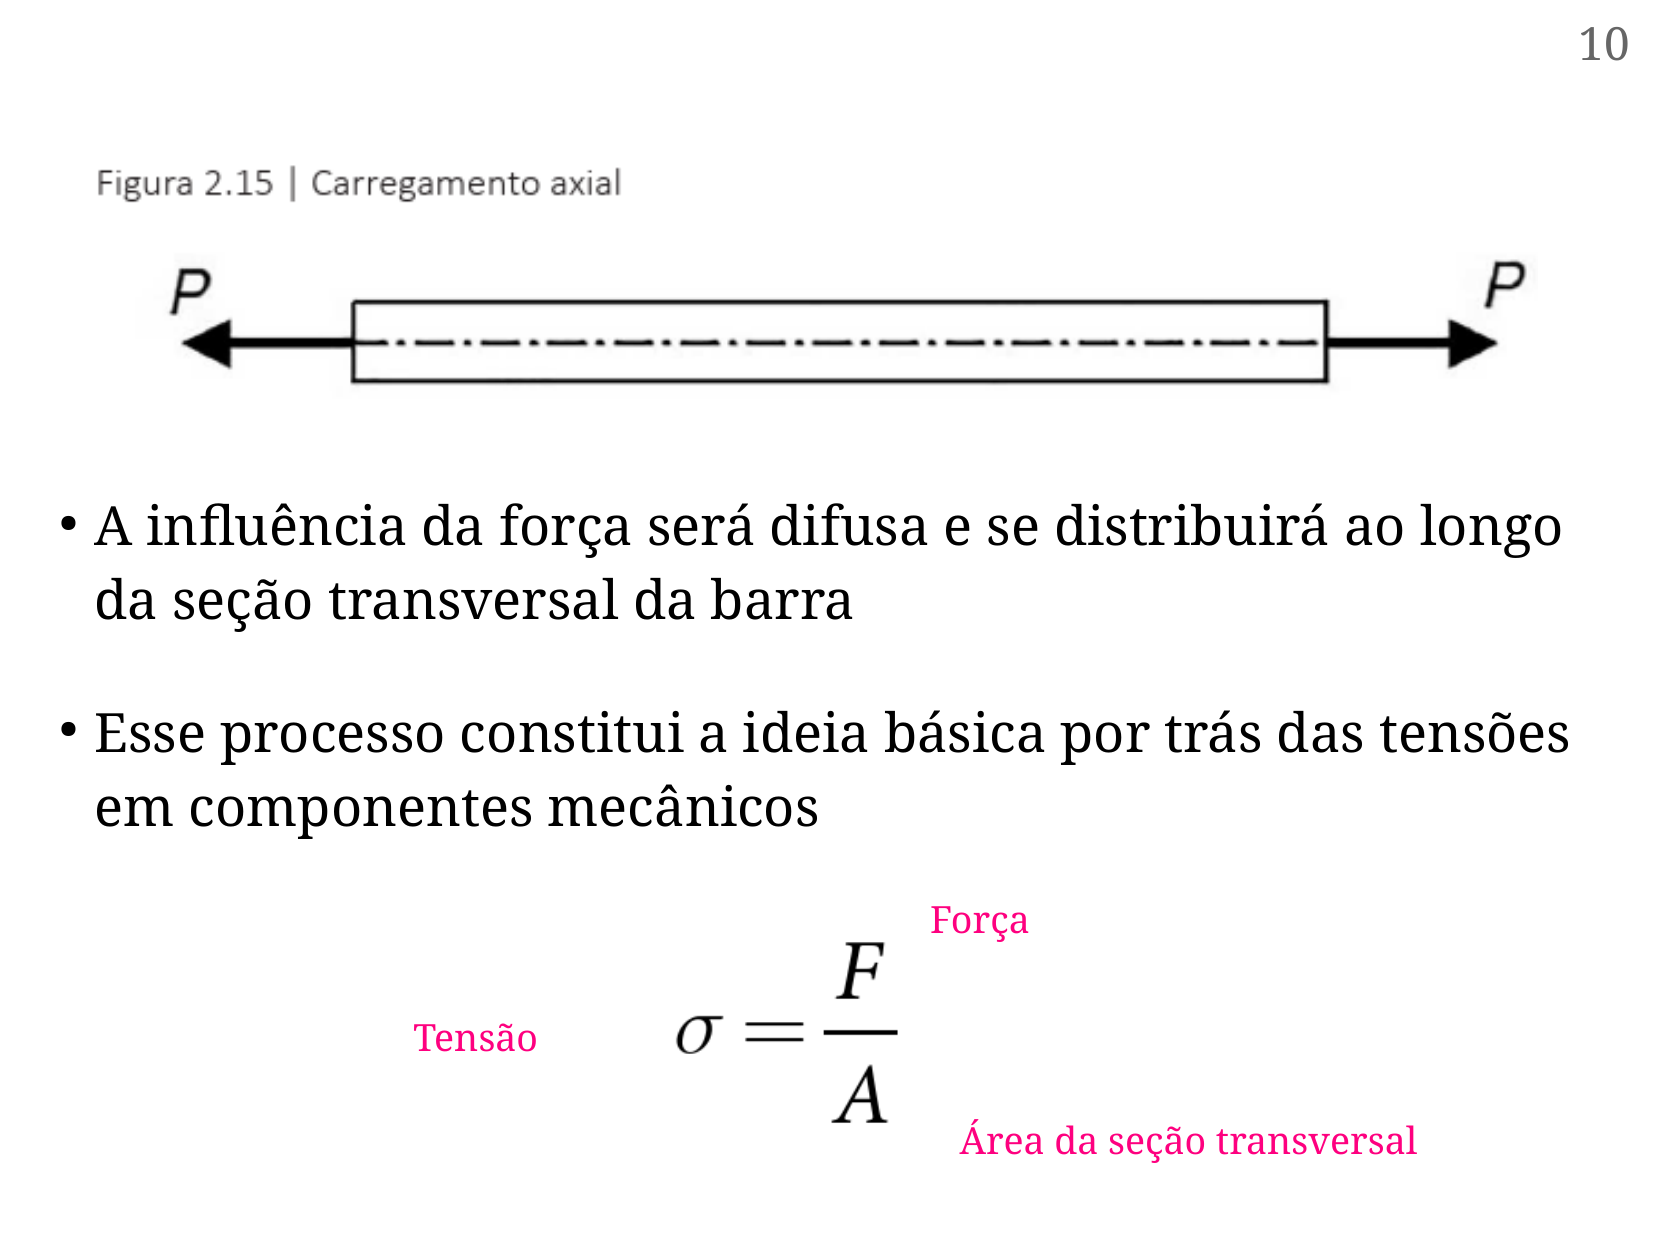

10
#
A influência da força será difusa e se distribuirá ao longo da seção transversal da barra
Esse processo constitui a ideia básica por trás das tensões em componentes mecânicos
Força
Tensão
Área da seção transversal